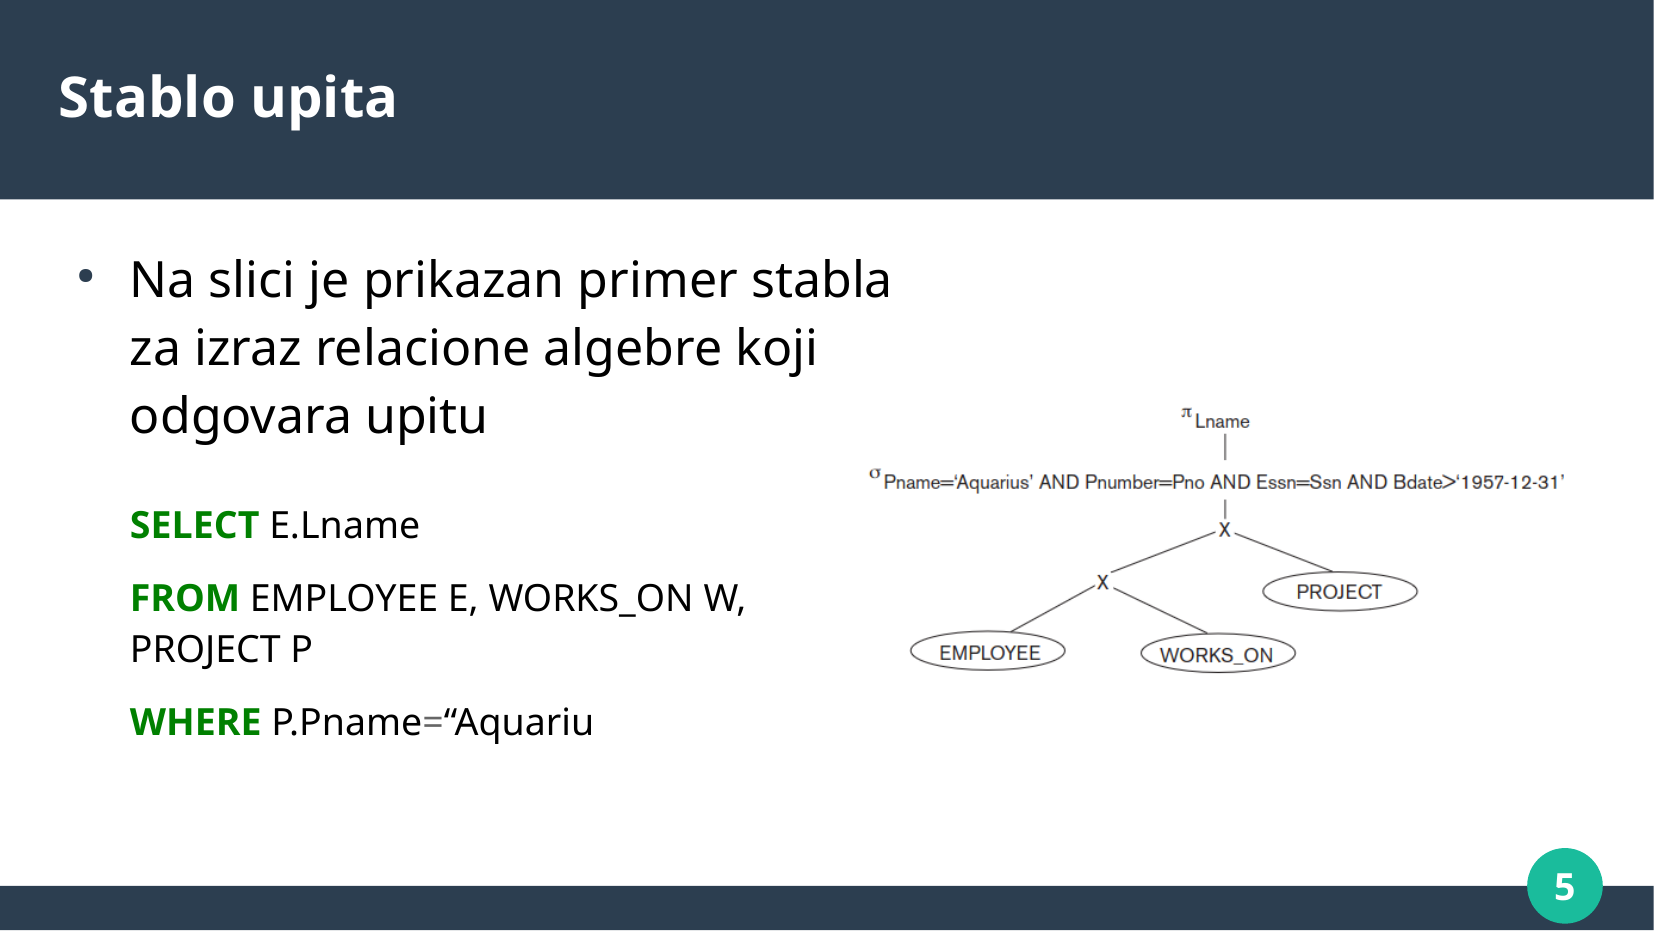

# Stablo upita
Na slici je prikazan primer stabla za izraz relacione algebre koji odgovara upitu
SELECT E.Lname
FROM EMPLOYEE E, WORKS_ON W, PROJECT P
WHERE P.Pname=“Aquariu